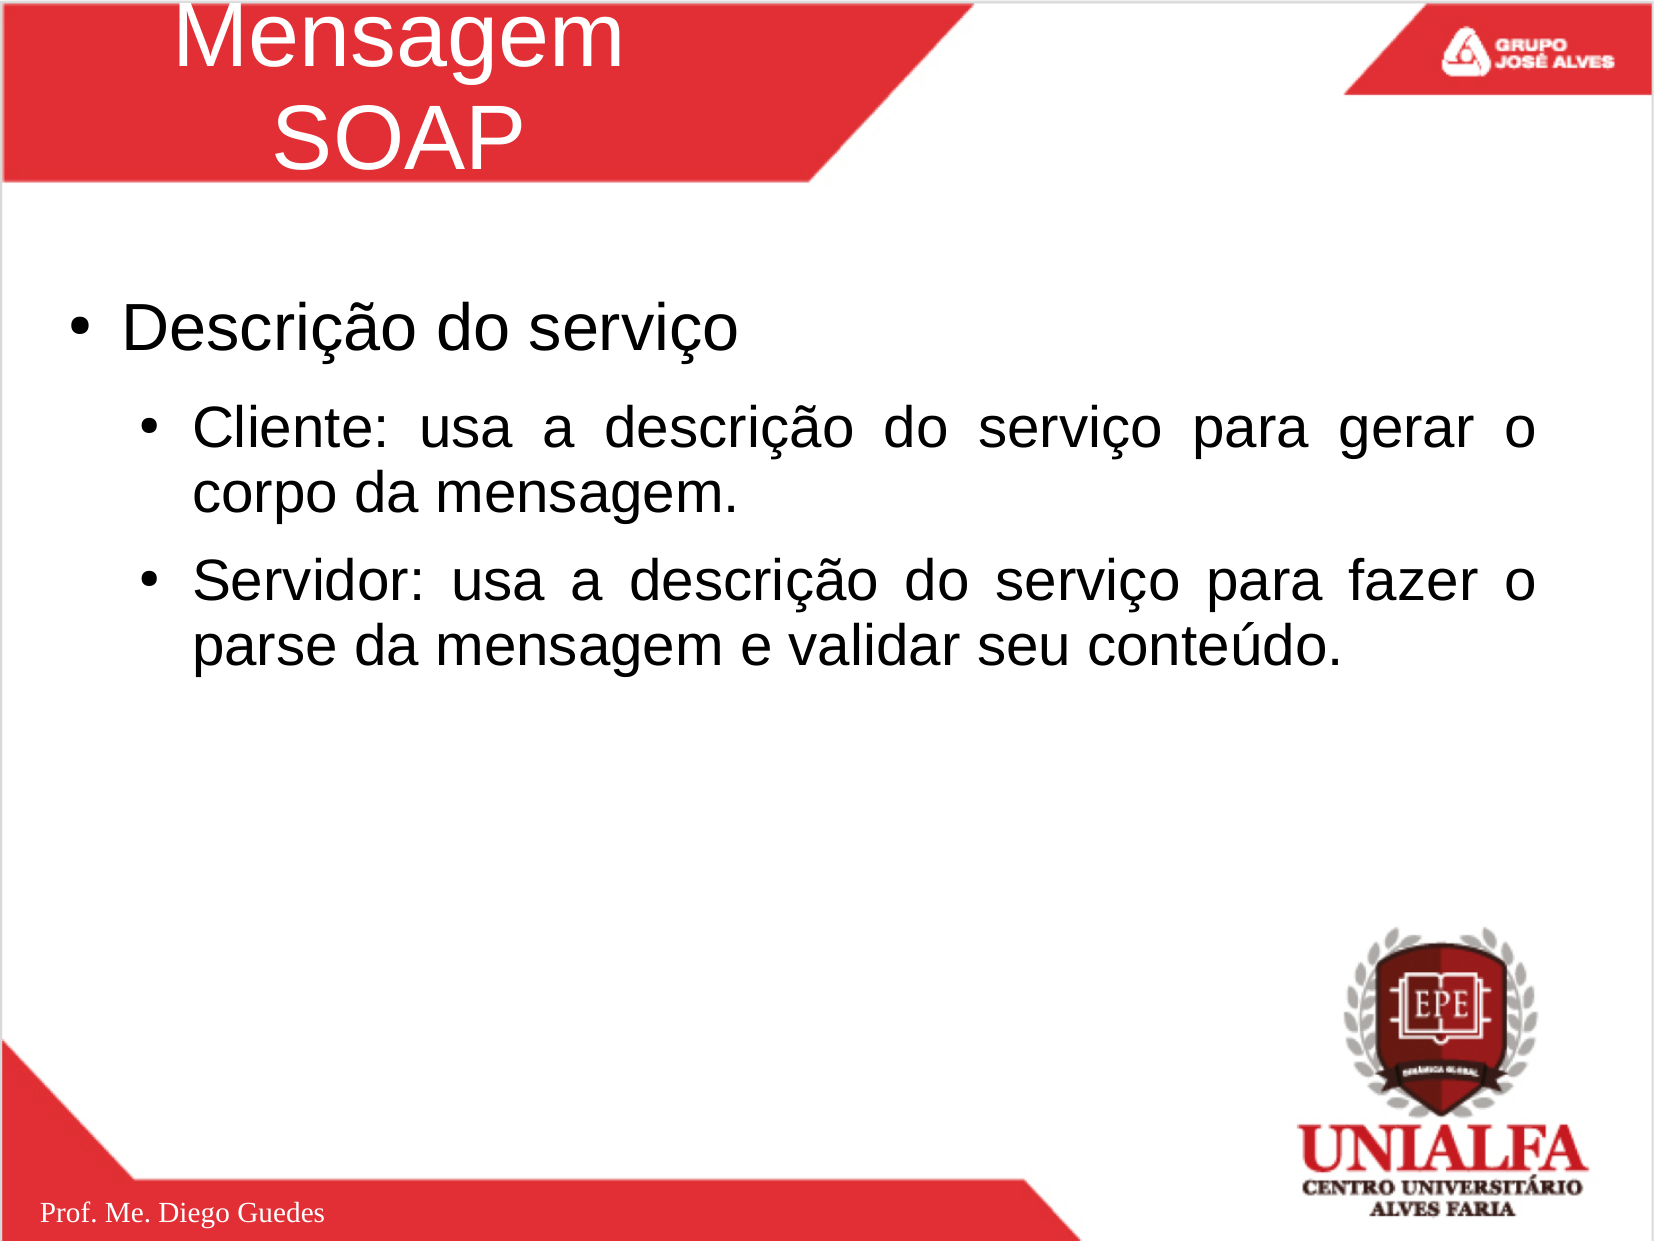

# Mensagem SOAP
Descrição do serviço
Cliente: usa a descrição do serviço para gerar o corpo da mensagem.
Servidor: usa a descrição do serviço para fazer o parse da mensagem e validar seu conteúdo.